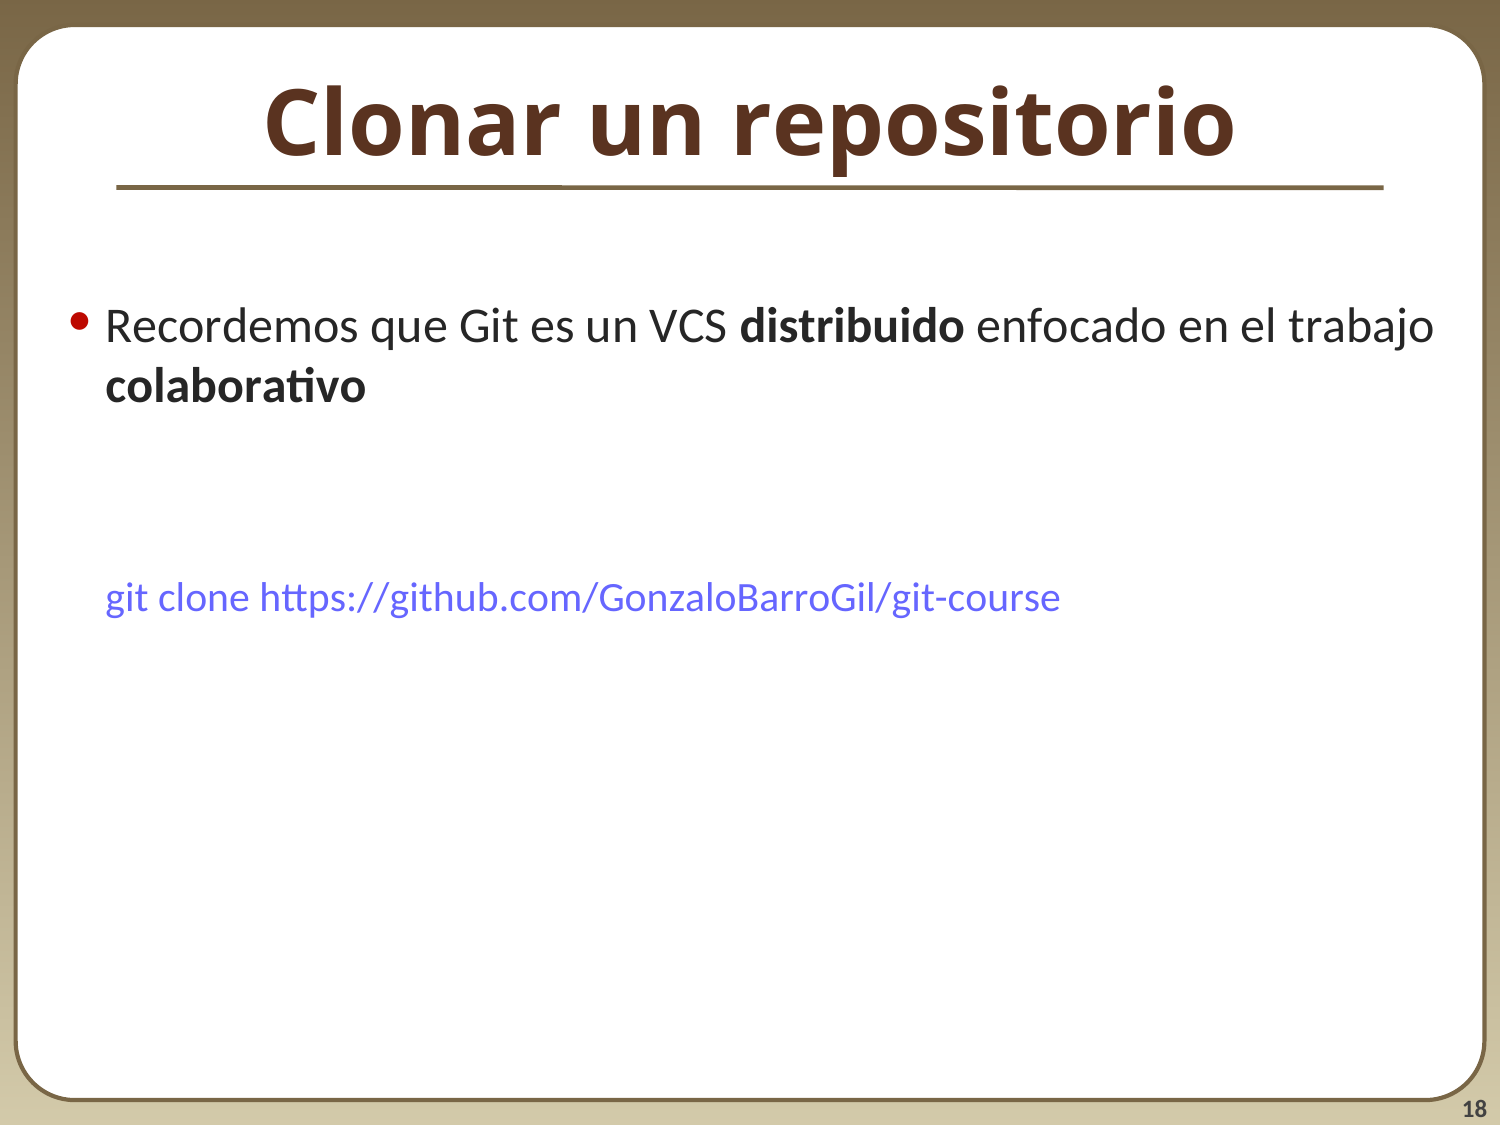

# Clonar un repositorio
Recordemos que Git es un VCS distribuido enfocado en el trabajo colaborativo
git clone https://github.com/GonzaloBarroGil/git-course